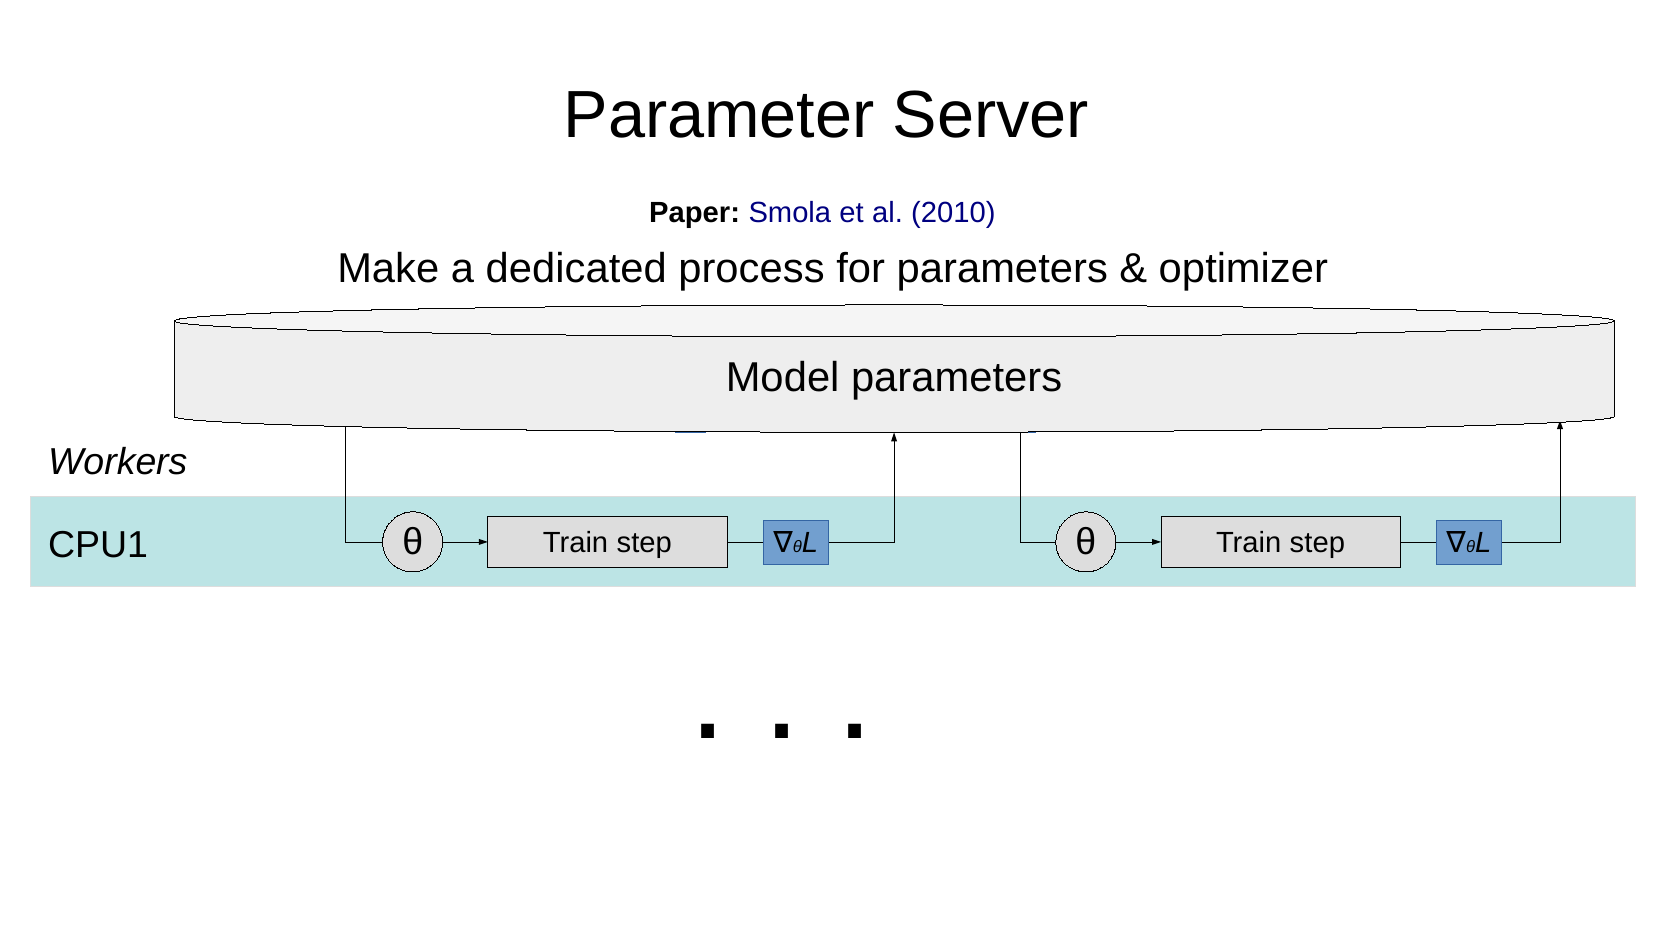

# Parameter Server
Paper: Smola et al. (2010)
Make a dedicated process for parameters & optimizer
Model parameters
Workers
θ
θ
CPU1
Train step
Train step
∇θL
∇θL
. . .